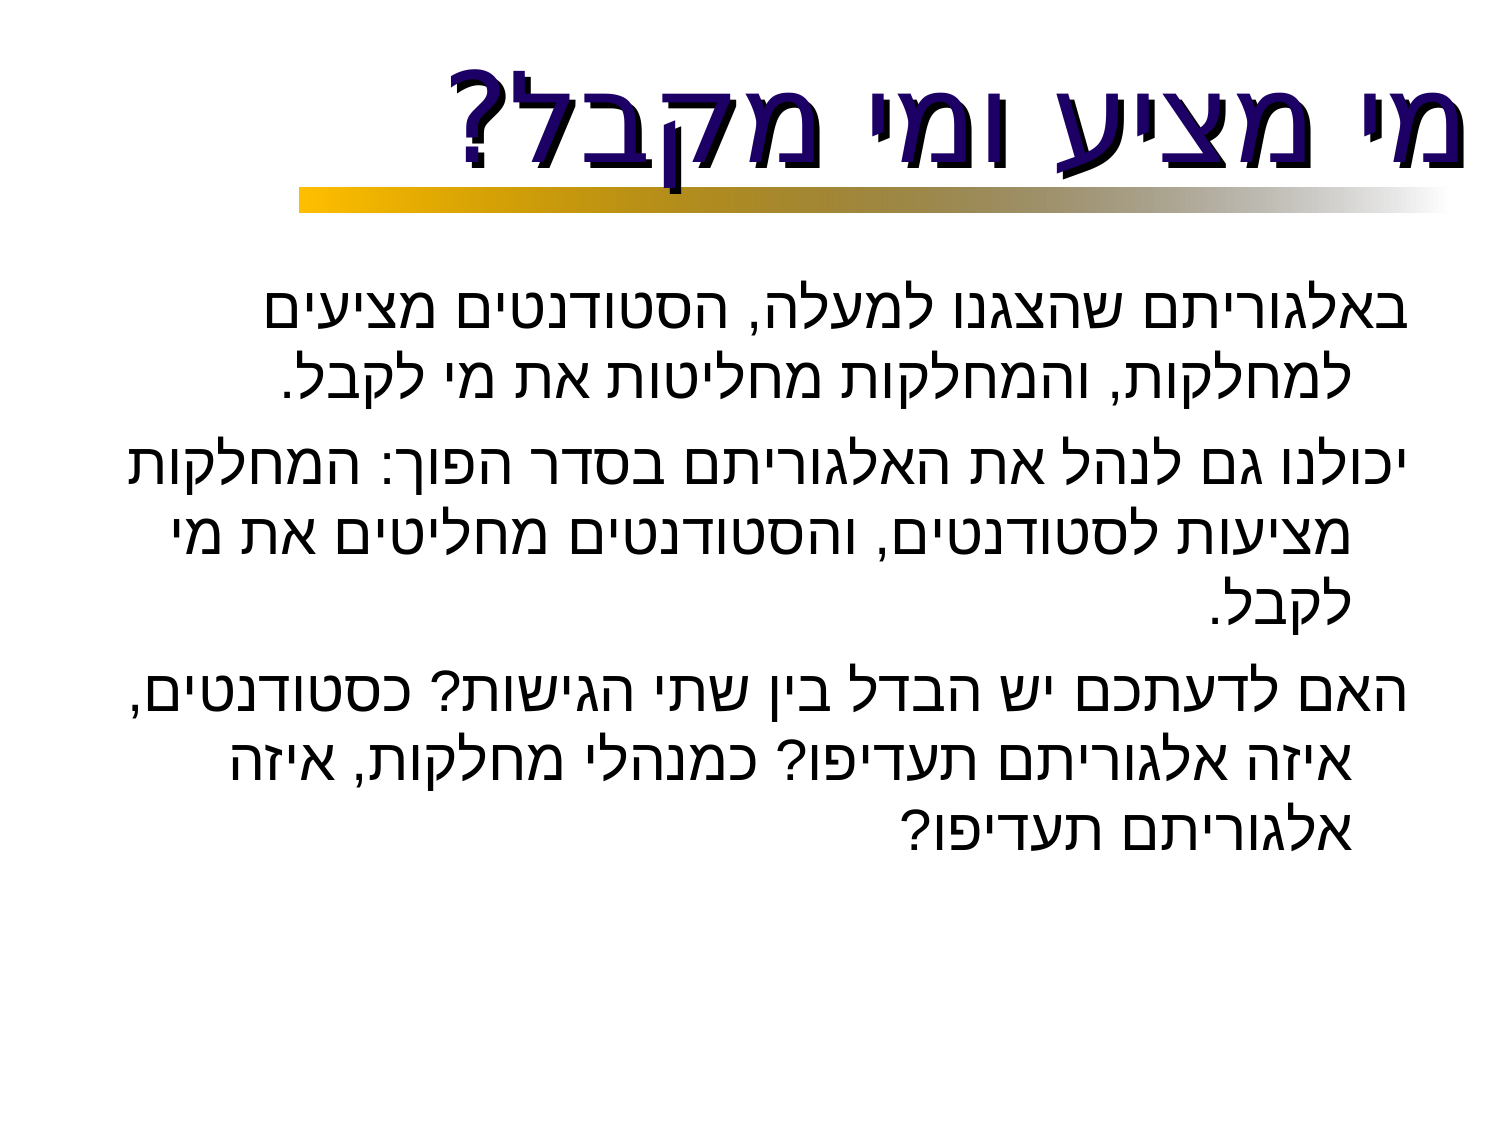

# מי מציע ומי מקבל?
באלגוריתם שהצגנו למעלה, הסטודנטים מציעים למחלקות, והמחלקות מחליטות את מי לקבל.
יכולנו גם לנהל את האלגוריתם בסדר הפוך: המחלקות מציעות לסטודנטים, והסטודנטים מחליטים את מי לקבל.
האם לדעתכם יש הבדל בין שתי הגישות? כסטודנטים, איזה אלגוריתם תעדיפו? כמנהלי מחלקות, איזה אלגוריתם תעדיפו?